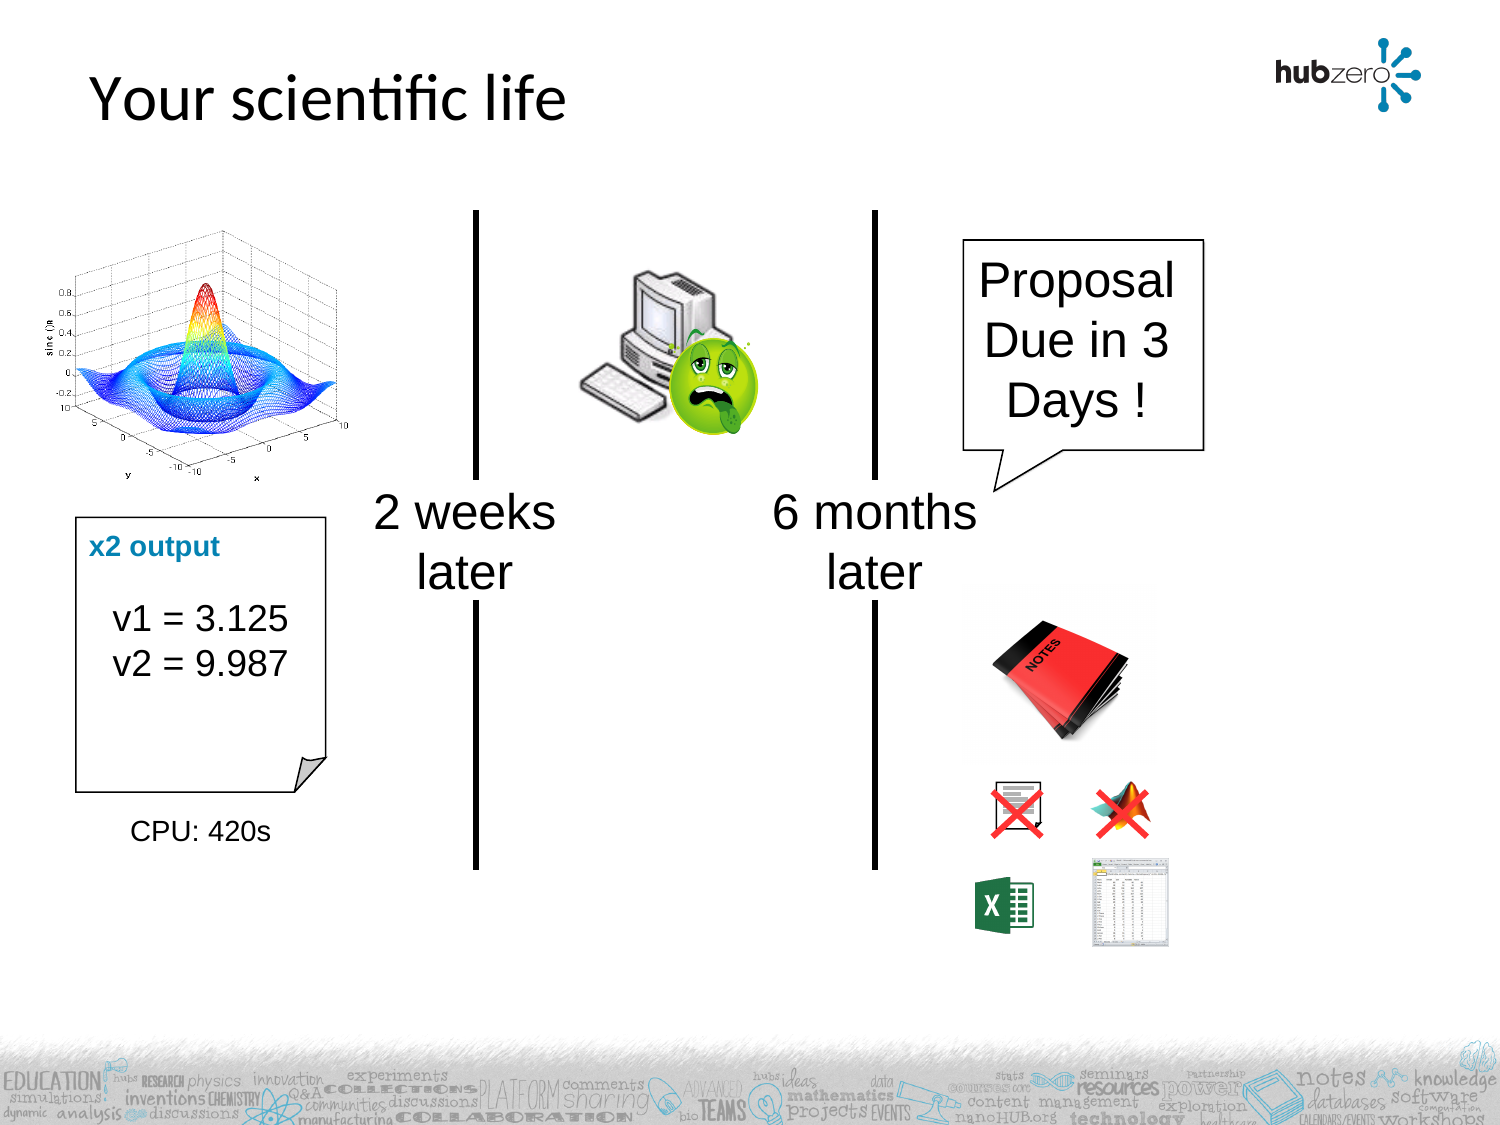

# Your scientific life
2 weeks
later
6 months
later
Proposal Due in 3 Days !
v1 = 3.125
v2 = 9.987
x2 output
CPU: 420s